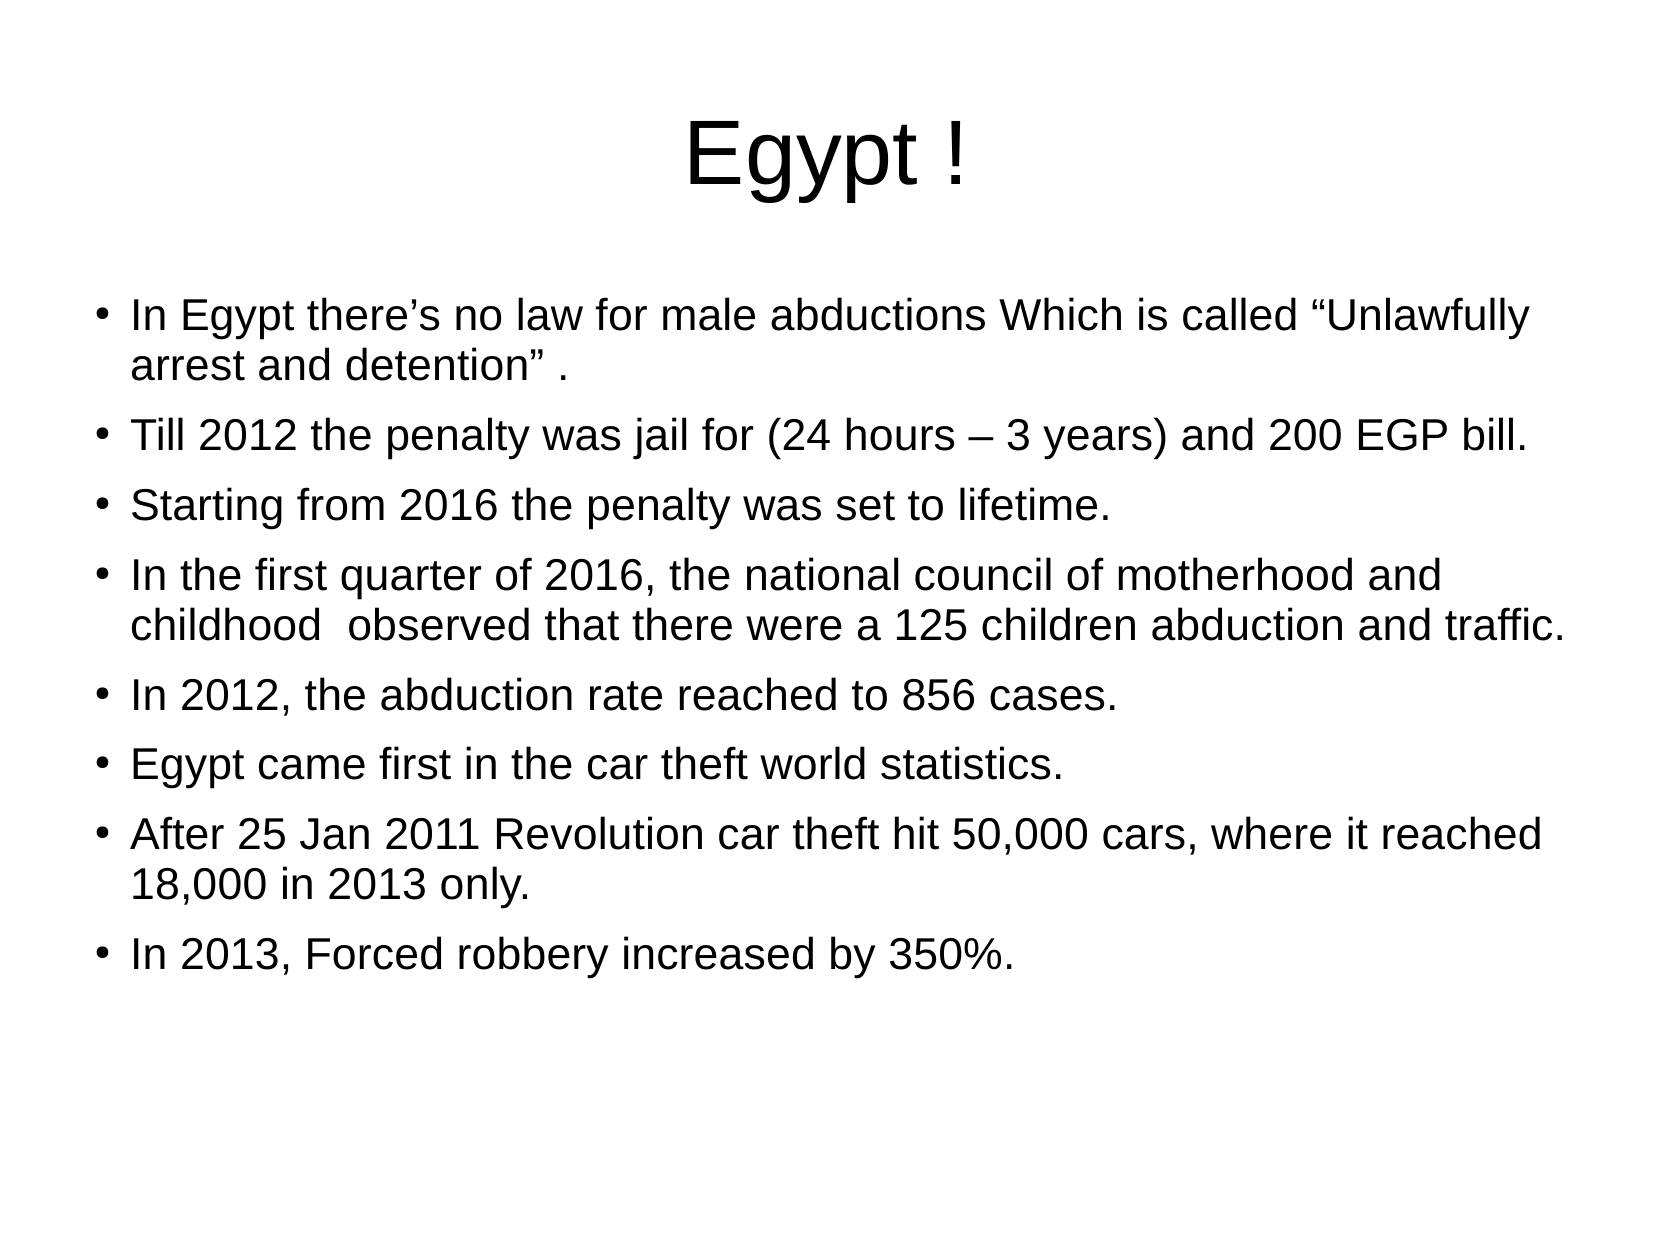

# Egypt !
In Egypt there’s no law for male abductions Which is called “Unlawfully arrest and detention” .
Till 2012 the penalty was jail for (24 hours – 3 years) and 200 EGP bill.
Starting from 2016 the penalty was set to lifetime.
In the first quarter of 2016, the national council of motherhood and childhood observed that there were a 125 children abduction and traffic.
In 2012, the abduction rate reached to 856 cases.
Egypt came first in the car theft world statistics.
After 25 Jan 2011 Revolution car theft hit 50,000 cars, where it reached 18,000 in 2013 only.
In 2013, Forced robbery increased by 350%.